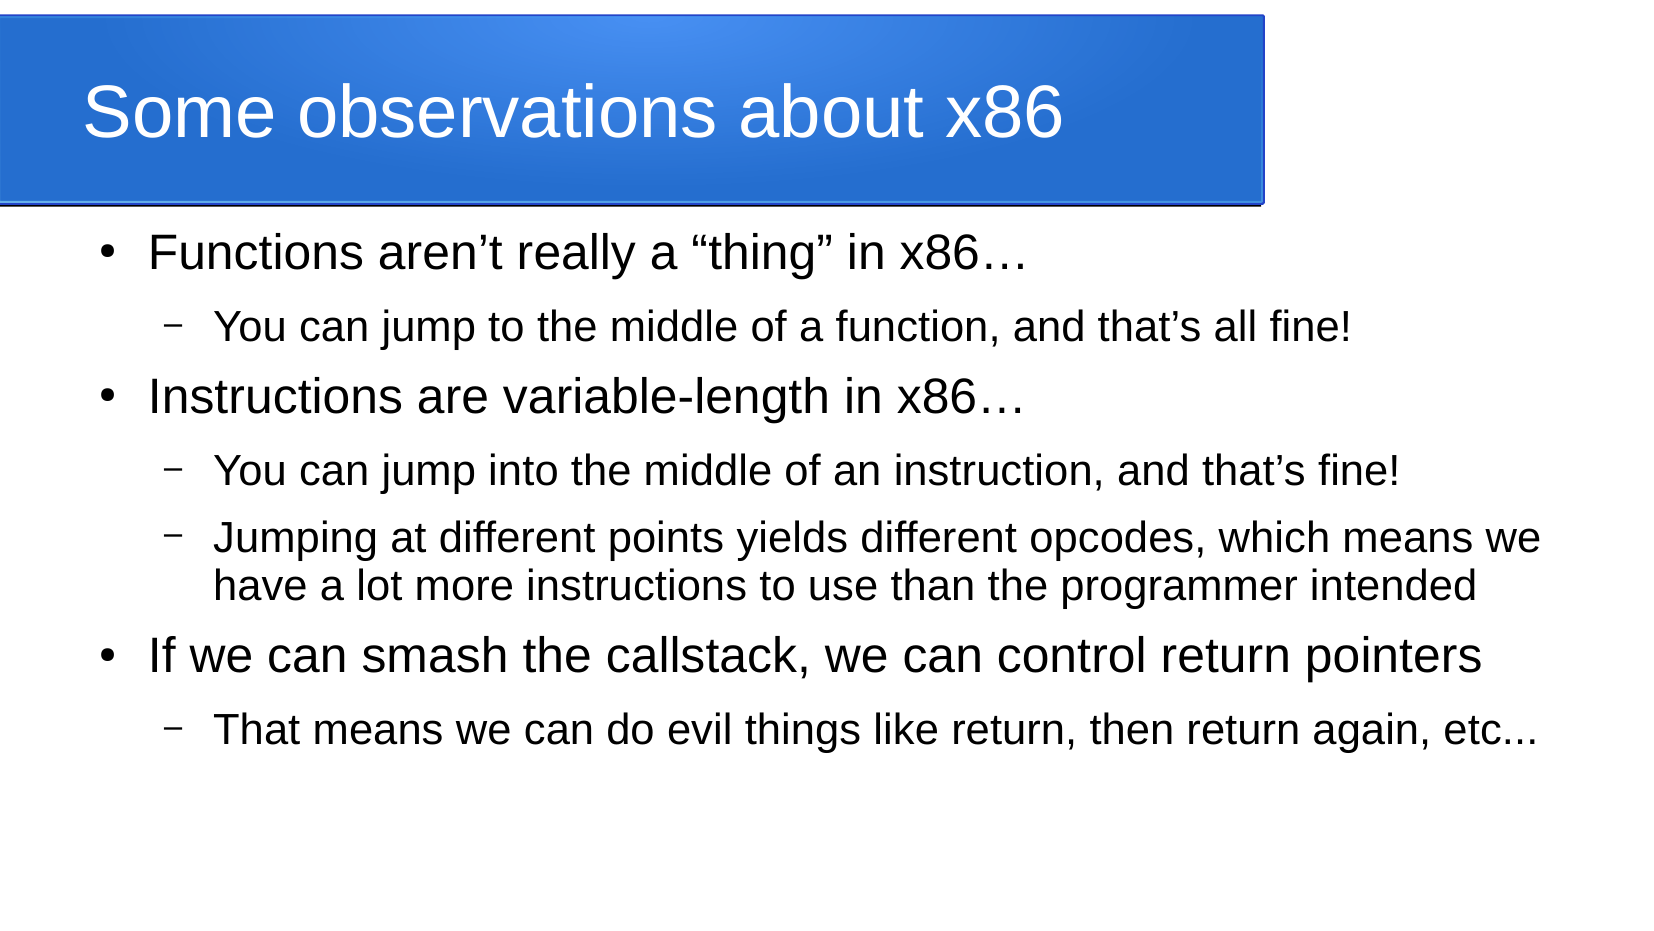

# Some observations about x86
Functions aren’t really a “thing” in x86…
You can jump to the middle of a function, and that’s all fine!
Instructions are variable-length in x86…
You can jump into the middle of an instruction, and that’s fine!
Jumping at different points yields different opcodes, which means we have a lot more instructions to use than the programmer intended
If we can smash the callstack, we can control return pointers
That means we can do evil things like return, then return again, etc...